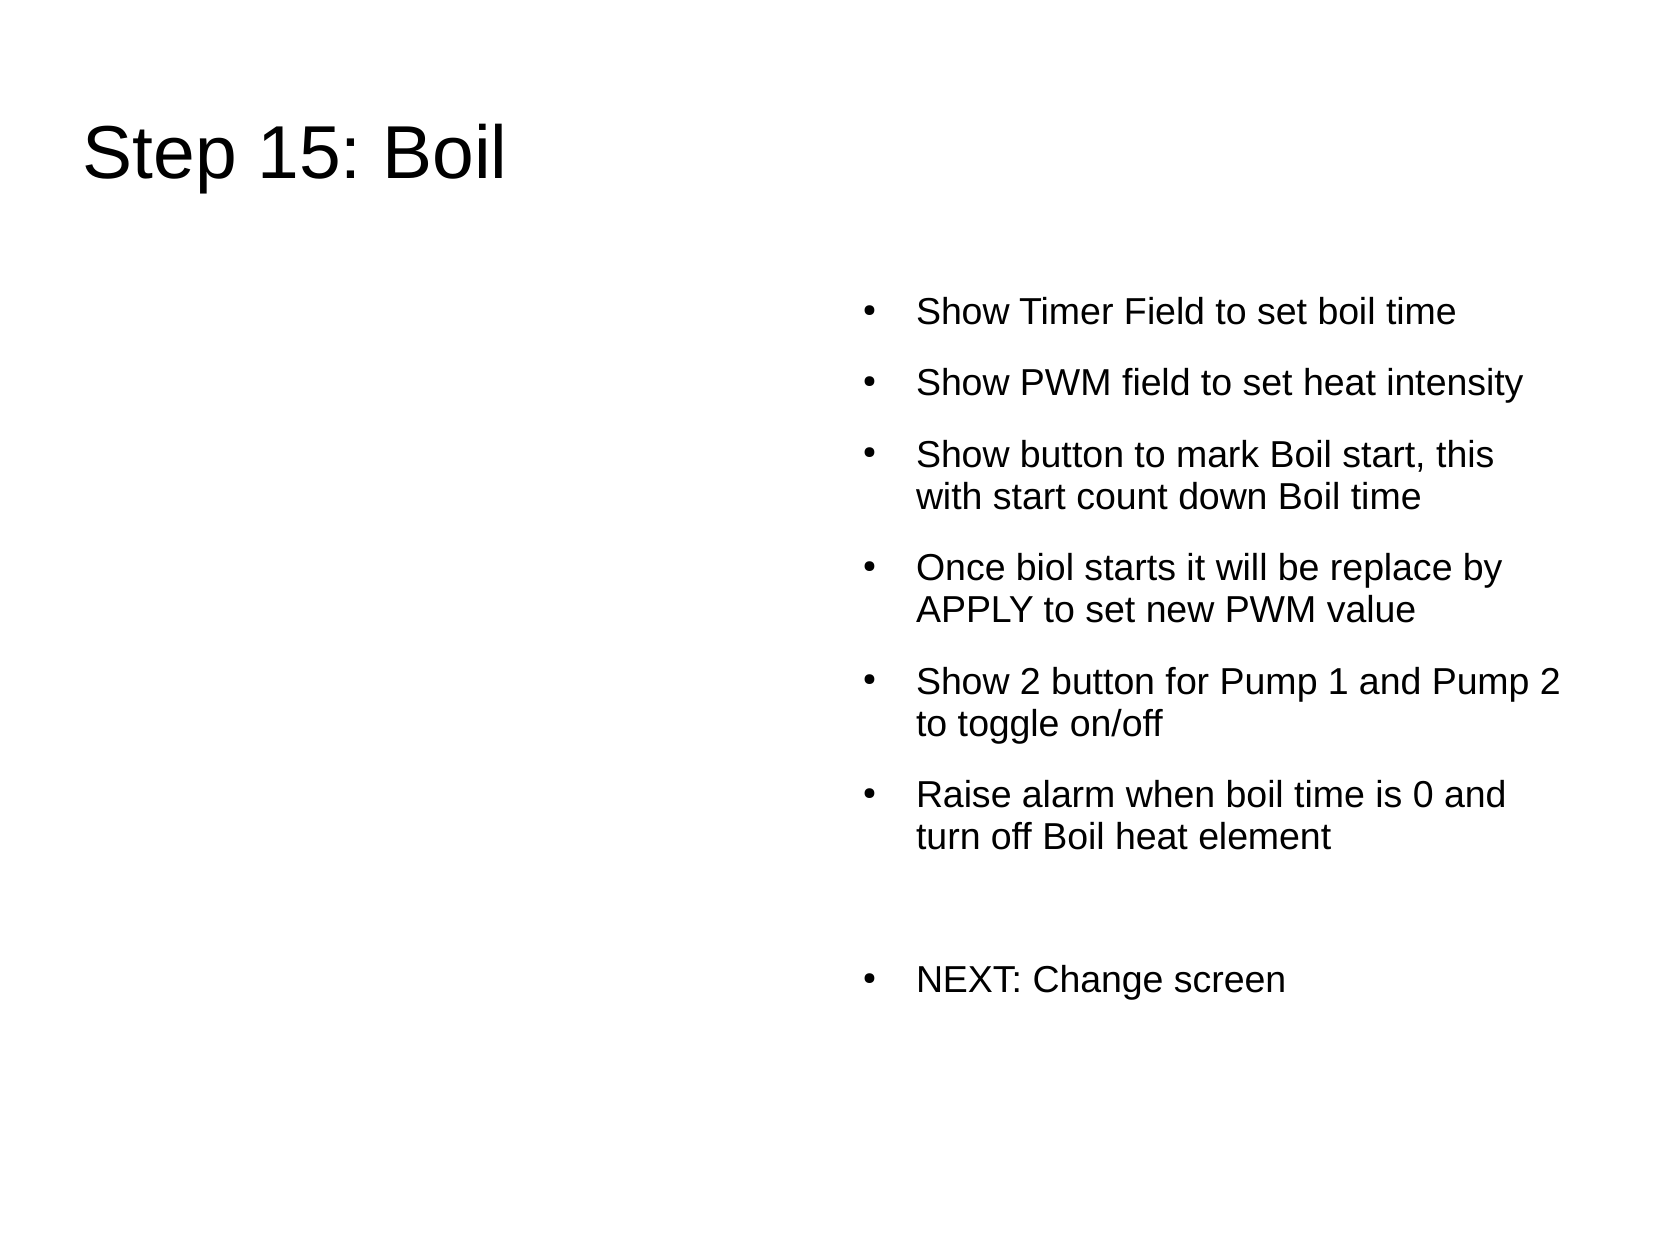

# Step 15: Boil
Show Timer Field to set boil time
Show PWM field to set heat intensity
Show button to mark Boil start, this with start count down Boil time
Once biol starts it will be replace by APPLY to set new PWM value
Show 2 button for Pump 1 and Pump 2 to toggle on/off
Raise alarm when boil time is 0 and turn off Boil heat element
NEXT: Change screen